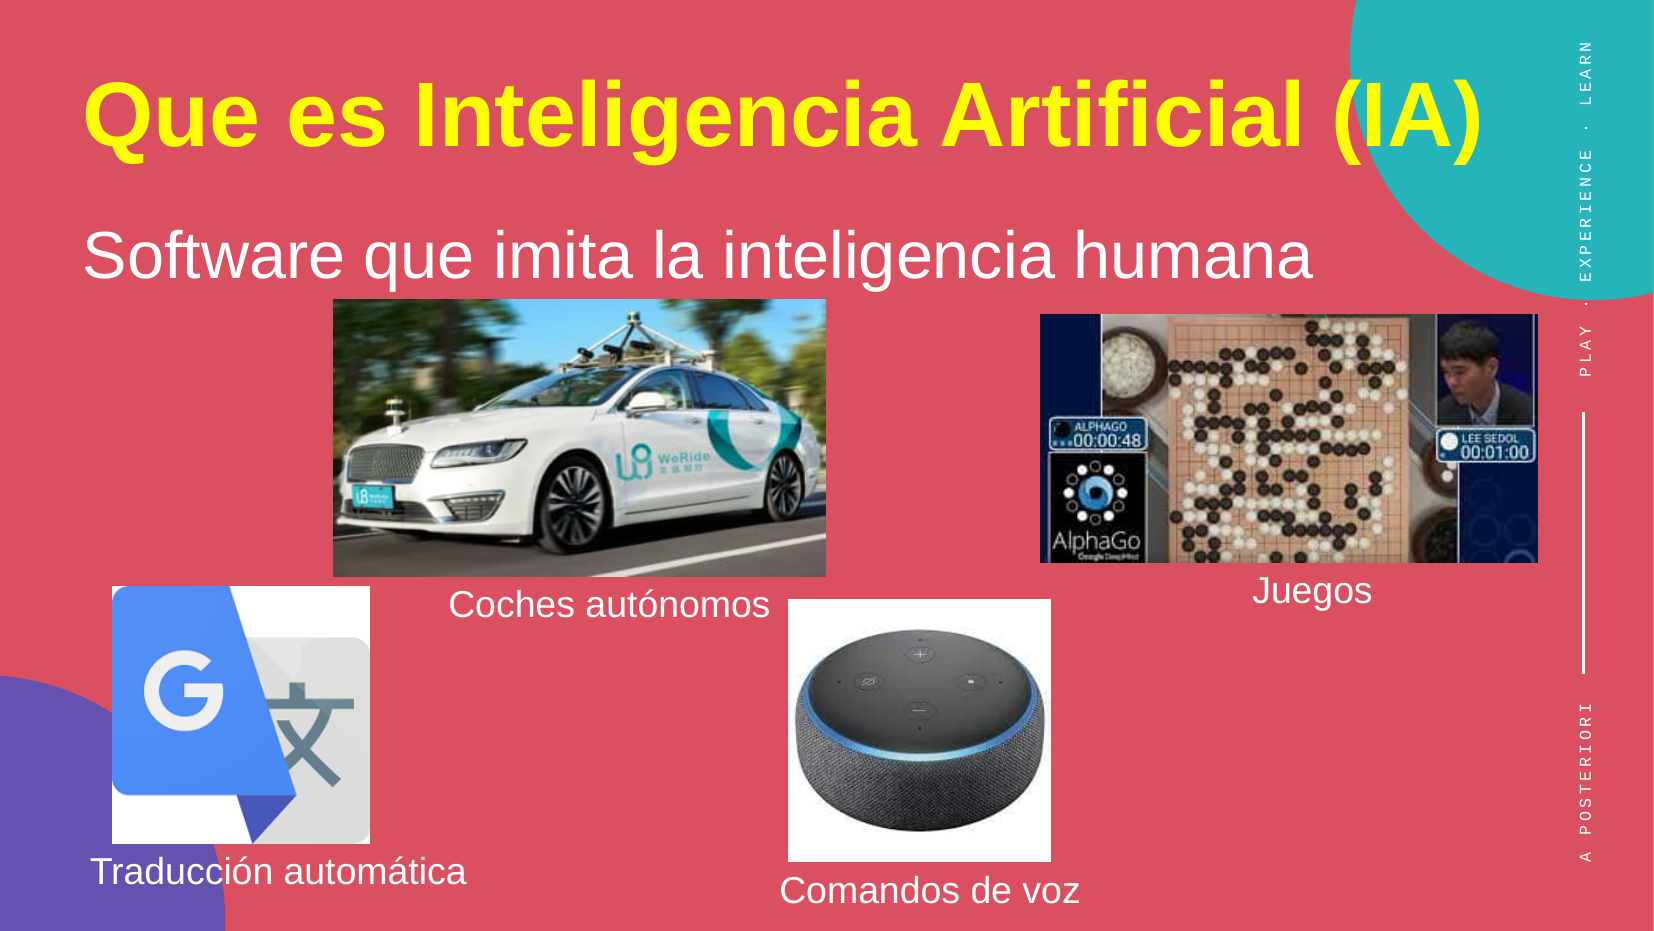

# Que es Inteligencia Artificial (IA)
Software que imita la inteligencia humana
Juegos
Coches autónomos
Traducción automática
Comandos de voz